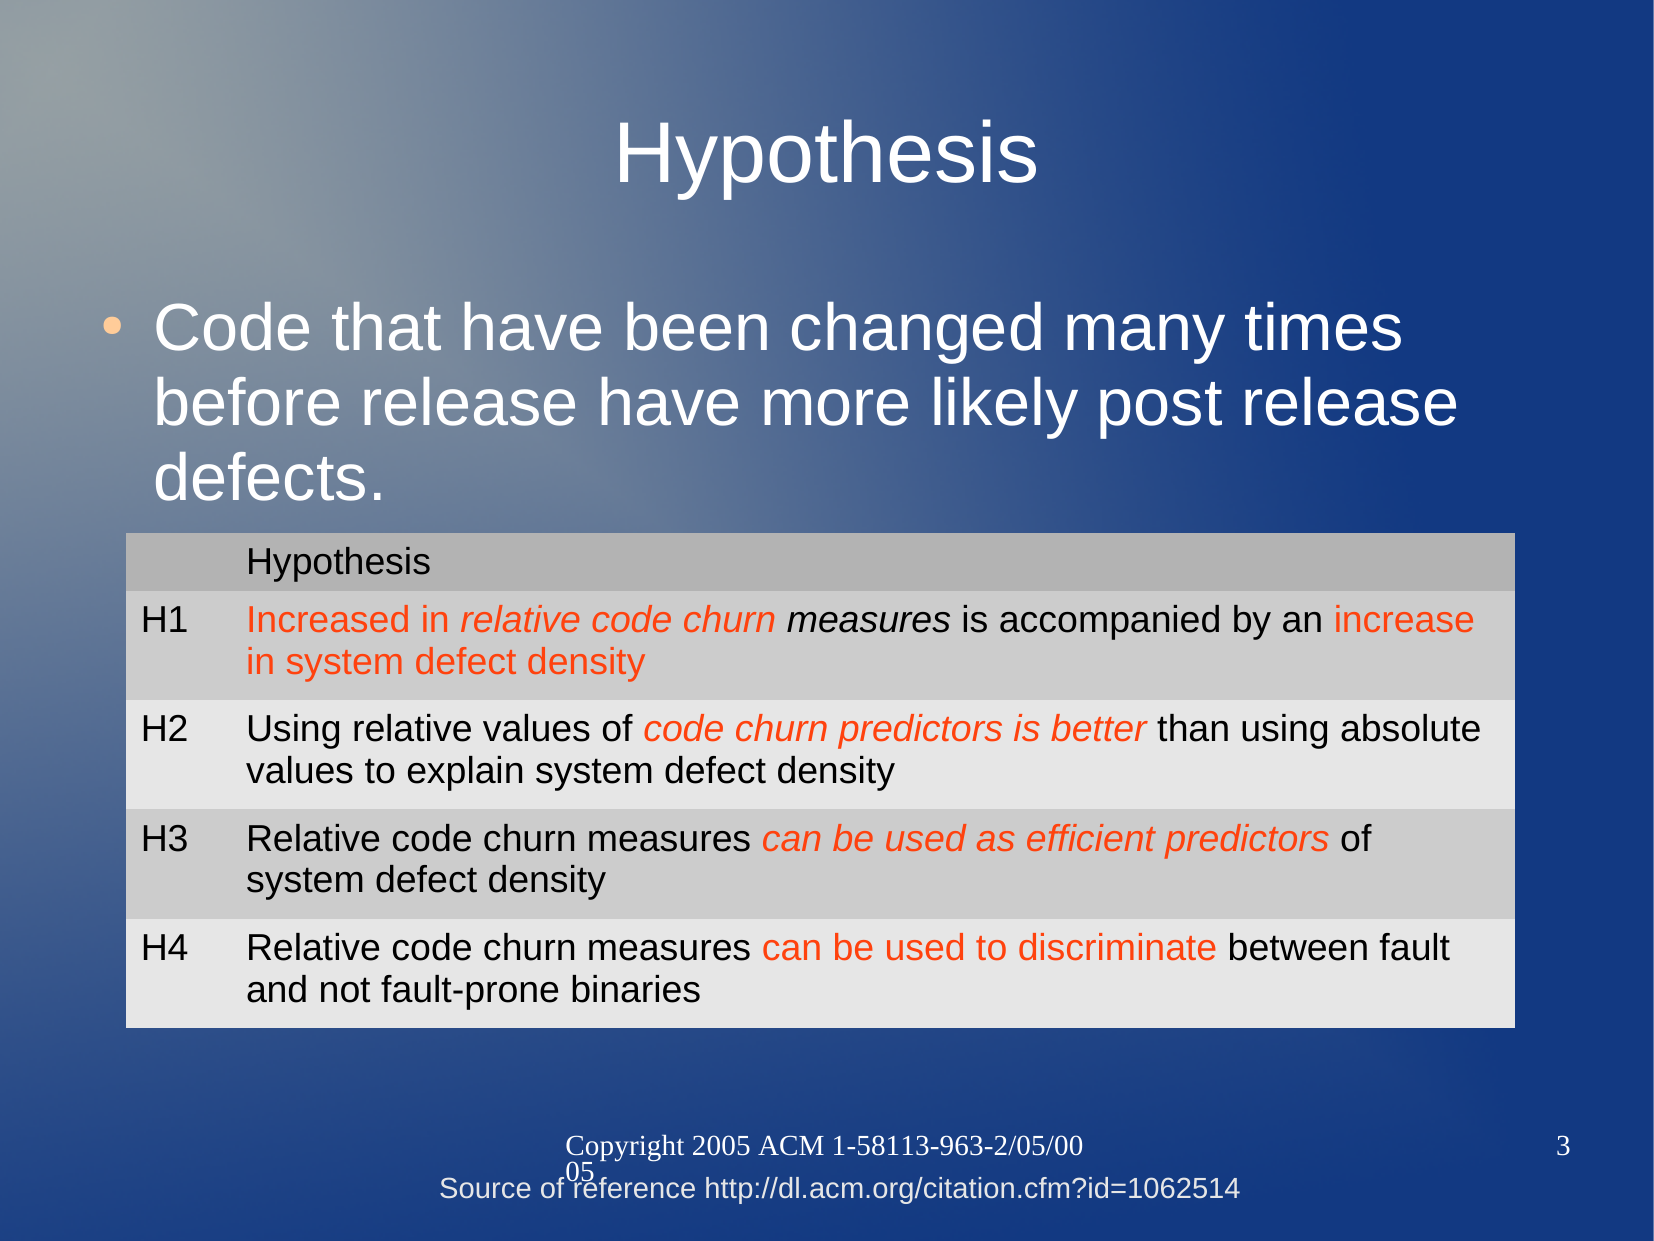

# Hypothesis
Code that have been changed many times before release have more likely post release defects.
| | Hypothesis |
| --- | --- |
| H1 | Increased in relative code churn measures is accompanied by an increase in system defect density |
| H2 | Using relative values of code churn predictors is better than using absolute values to explain system defect density |
| H3 | Relative code churn measures can be used as efficient predictors of system defect density |
| H4 | Relative code churn measures can be used to discriminate between fault and not fault-prone binaries |
Copyright 2005 ACM 1-58113-963-2/05/0005
3
Source of reference http://dl.acm.org/citation.cfm?id=1062514